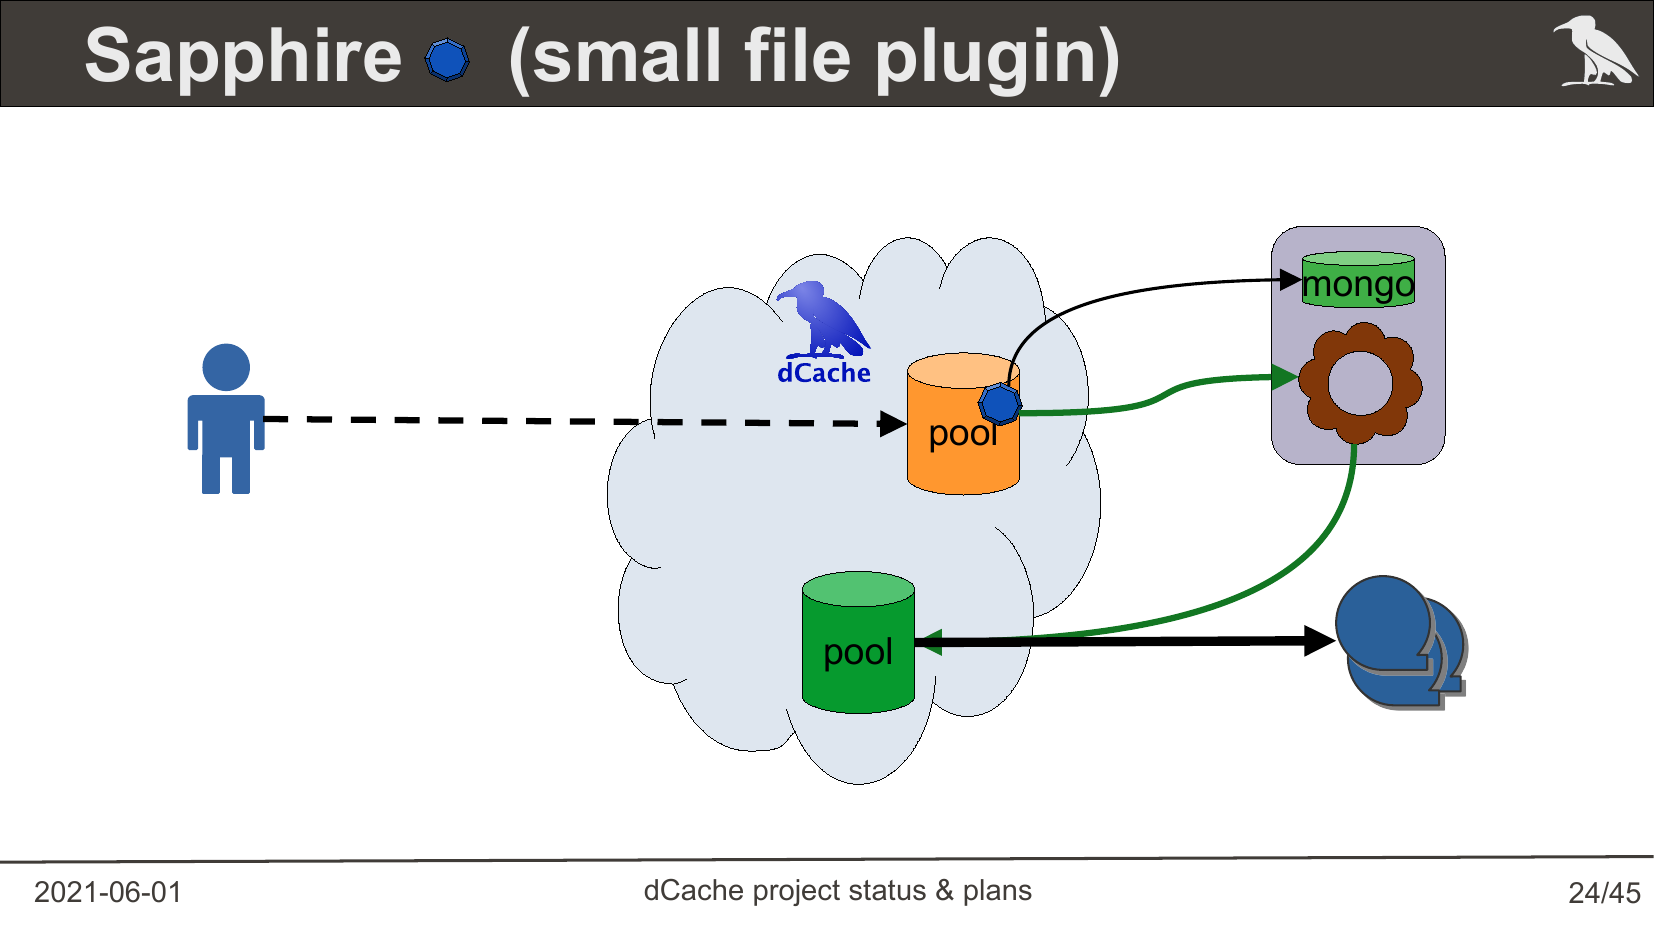

# Sapphire (small file plugin)
mongo
pool
pool
dCache project status & plans
2021-06-01
24